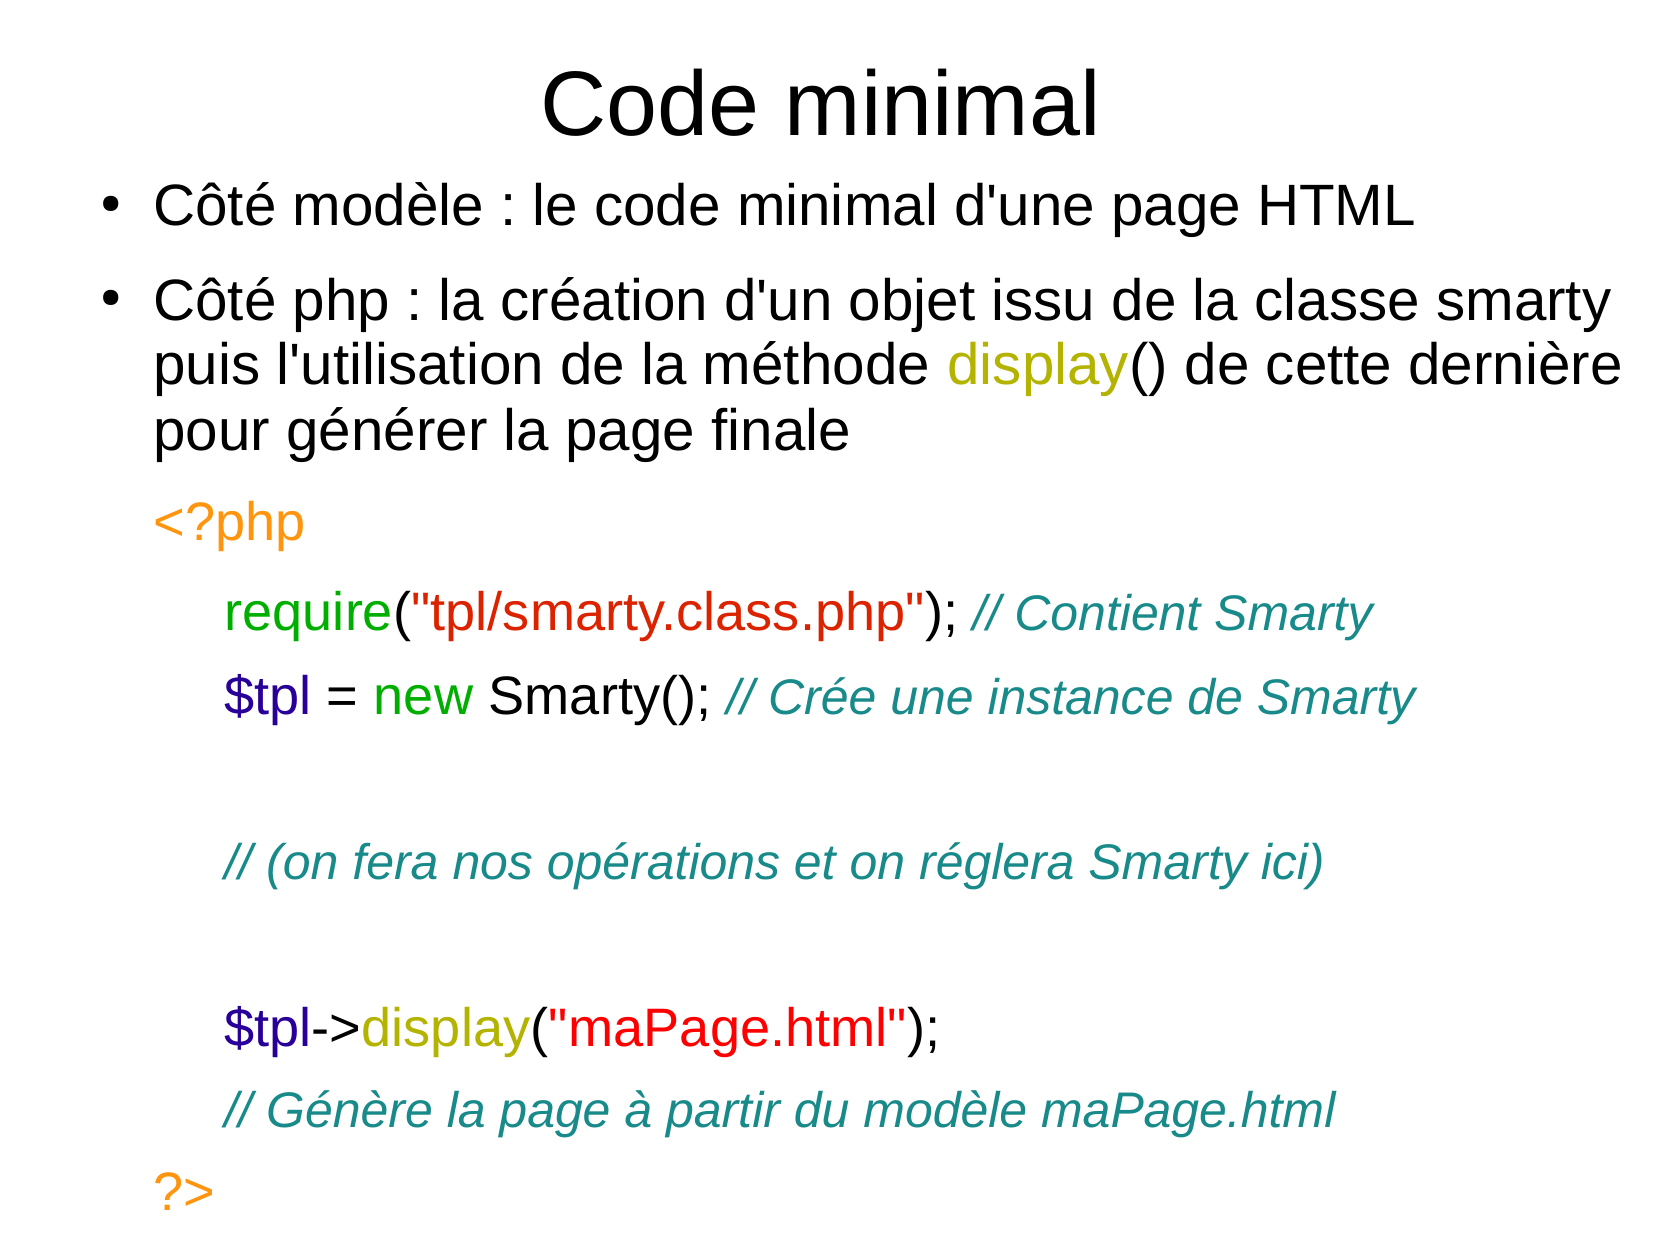

# Code minimal
Côté modèle : le code minimal d'une page HTML
Côté php : la création d'un objet issu de la classe smarty puis l'utilisation de la méthode display() de cette dernière pour générer la page finale
<?php
require("tpl/smarty.class.php"); // Contient Smarty
$tpl = new Smarty(); // Crée une instance de Smarty
// (on fera nos opérations et on réglera Smarty ici)
$tpl->display("maPage.html");
// Génère la page à partir du modèle maPage.html
?>